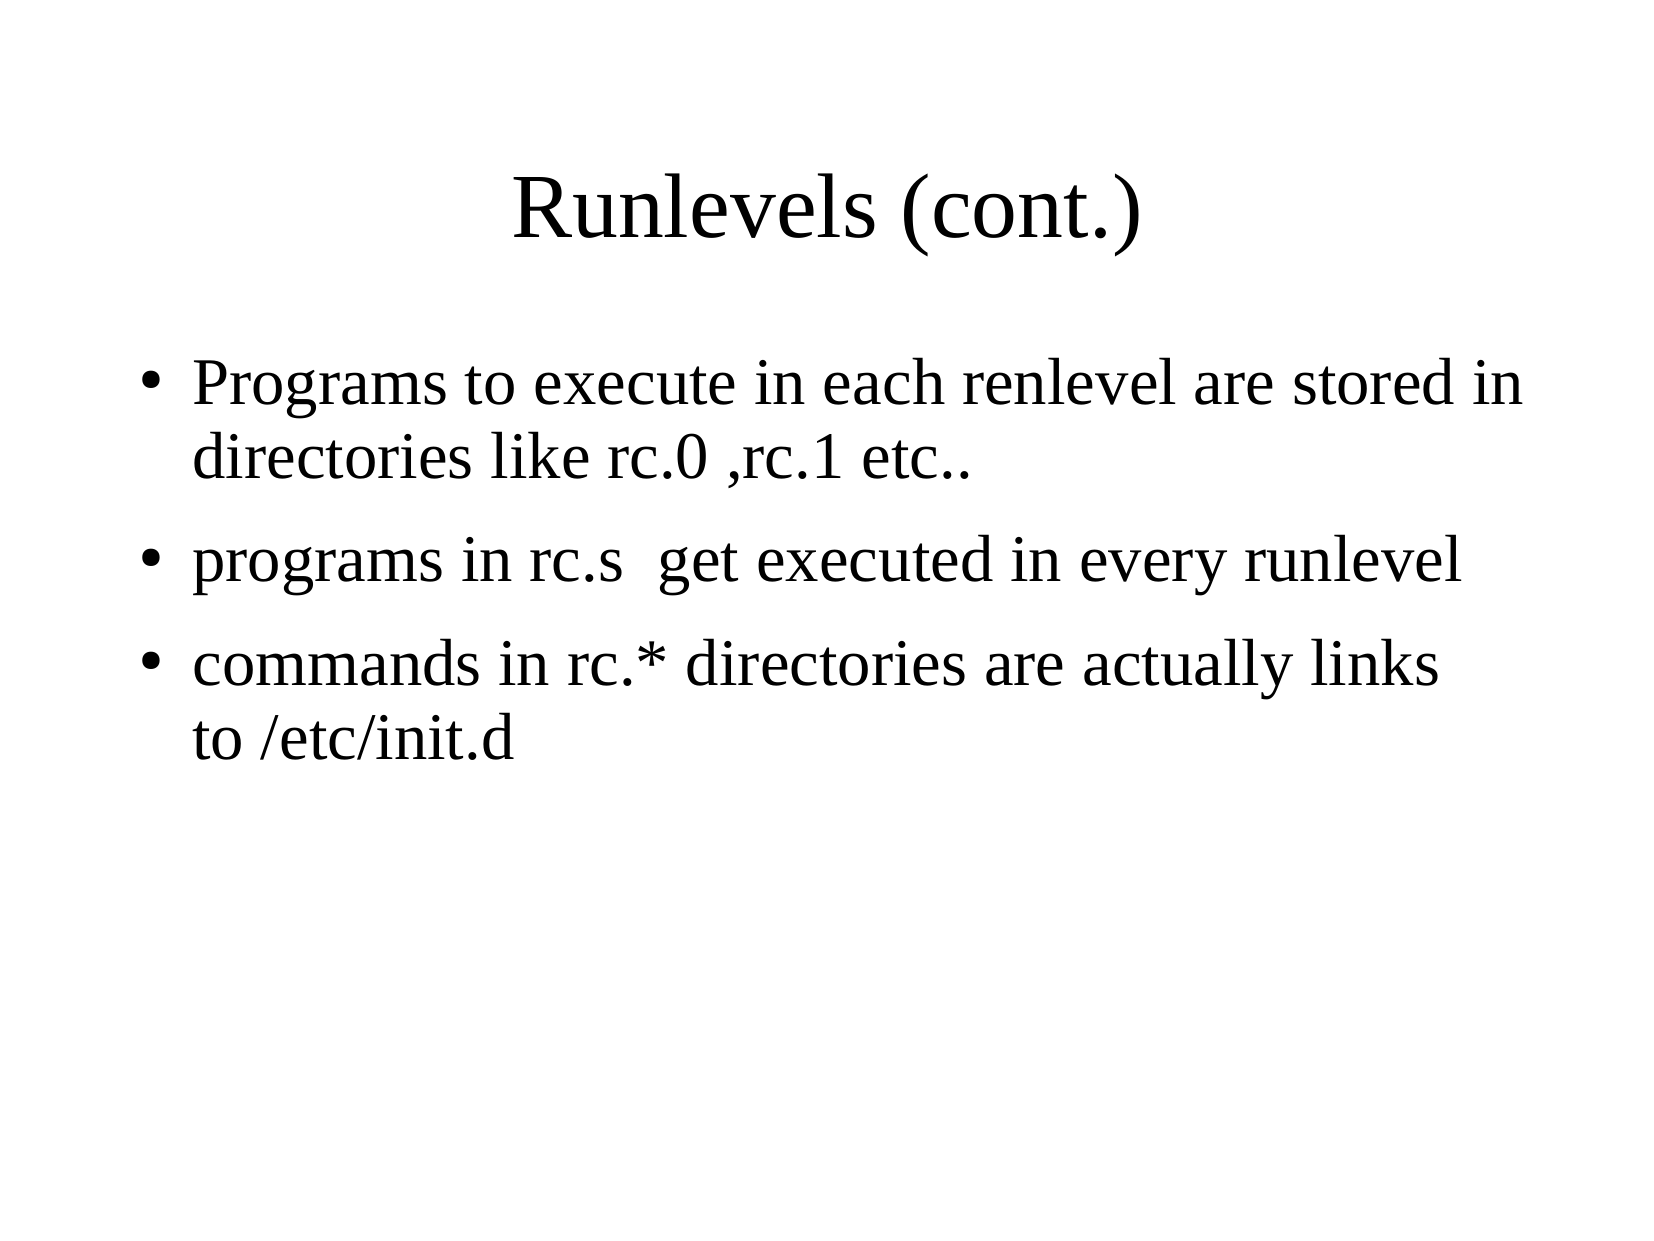

# Runlevels (cont.)
Programs to execute in each renlevel are stored in directories like rc.0 ,rc.1 etc..
programs in rc.s get executed in every runlevel
commands in rc.* directories are actually links to /etc/init.d